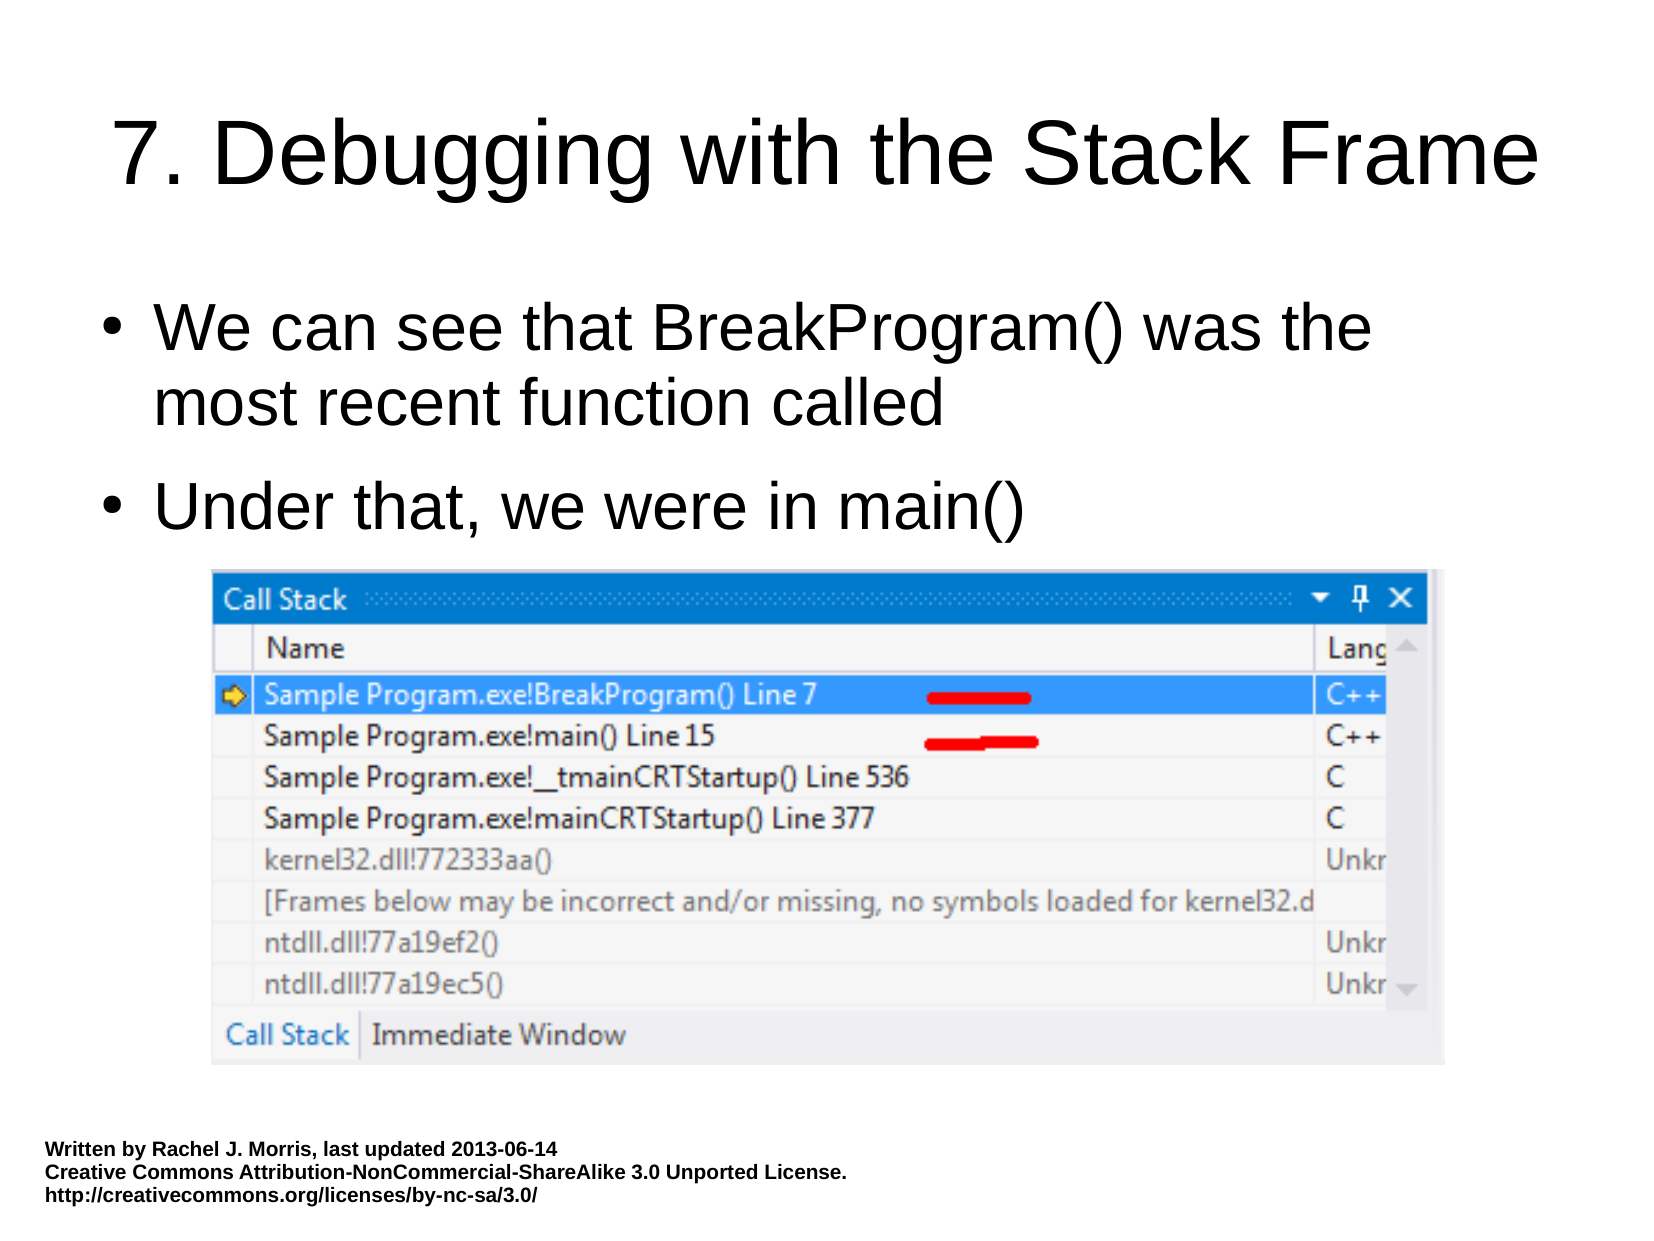

# 7. Debugging with the Stack Frame
We can see that BreakProgram() was the most recent function called
Under that, we were in main()